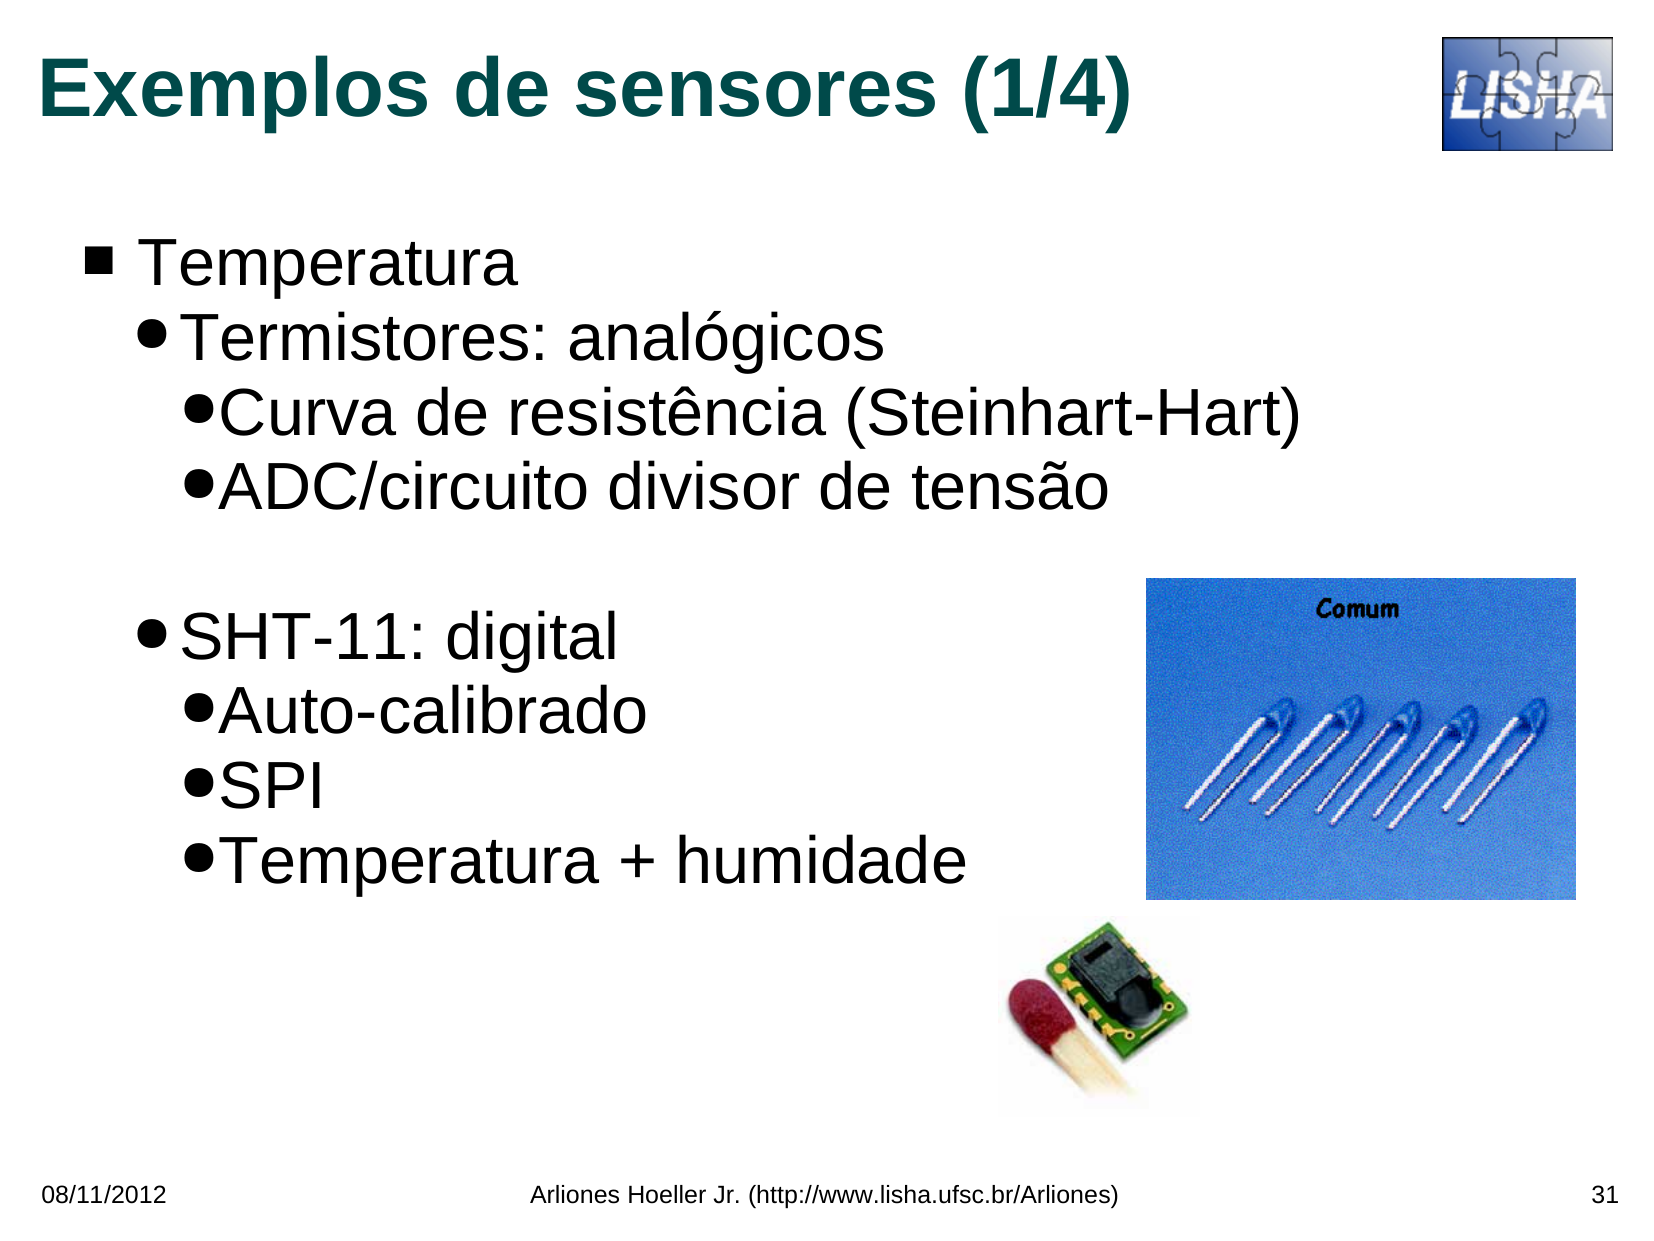

# Exemplos de sensores (1/4)
Temperatura
Termistores: analógicos
Curva de resistência (Steinhart-Hart)
ADC/circuito divisor de tensão
SHT-11: digital
Auto-calibrado
SPI
Temperatura + humidade